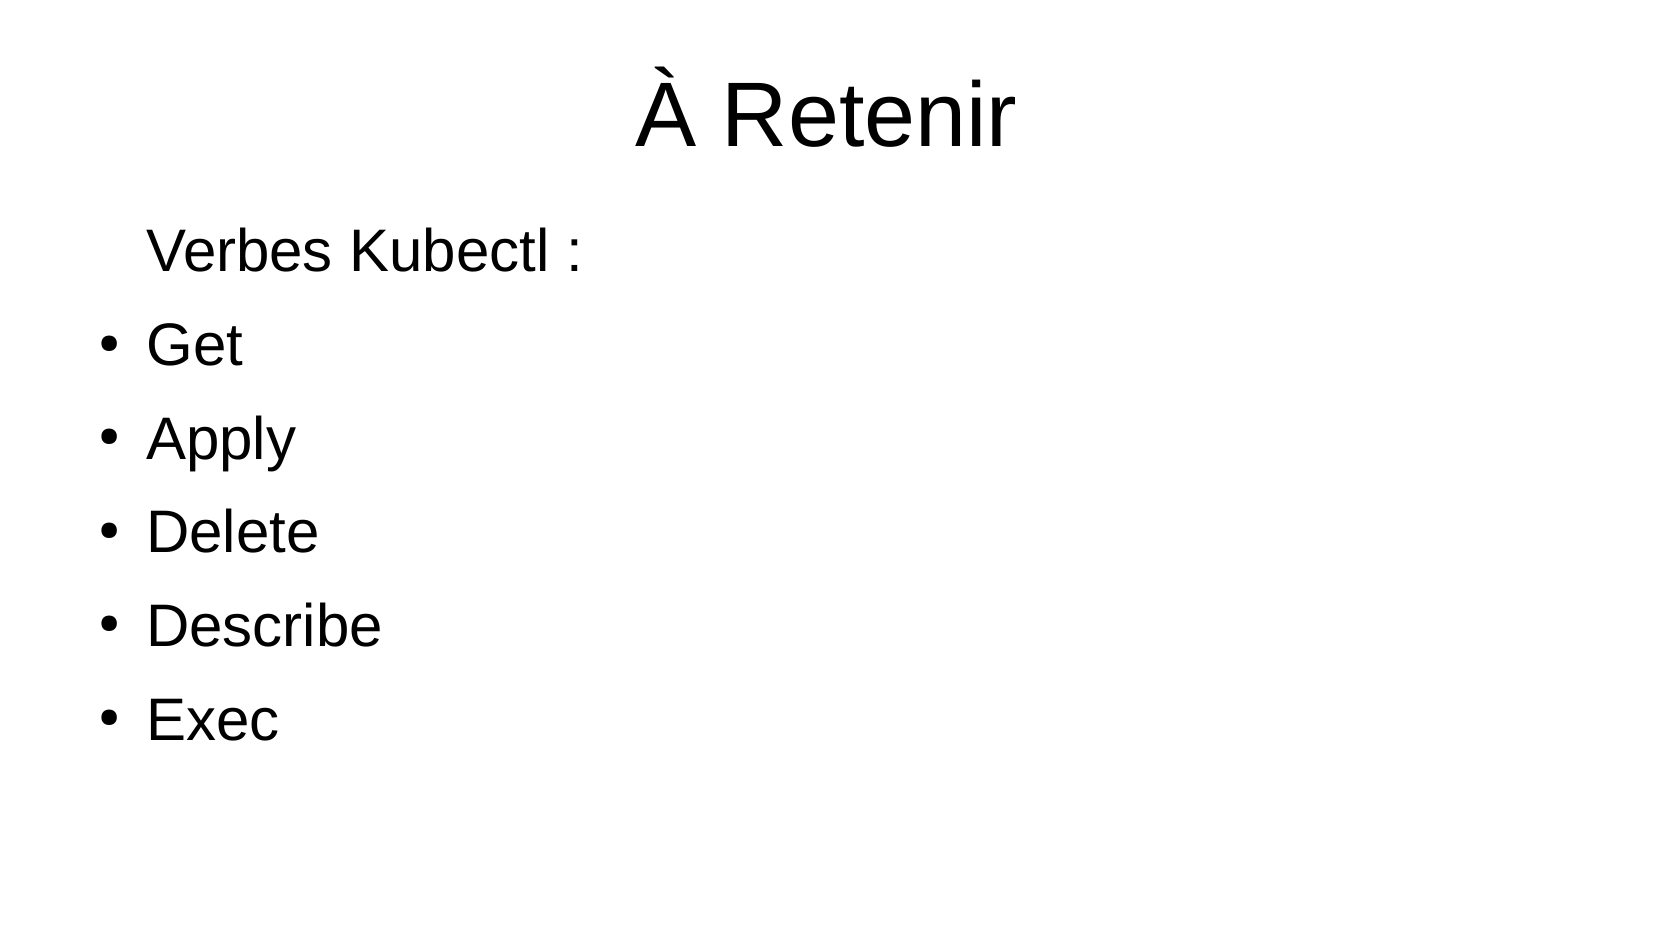

# À Retenir
Verbes Kubectl :
Get
Apply
Delete
Describe
Exec